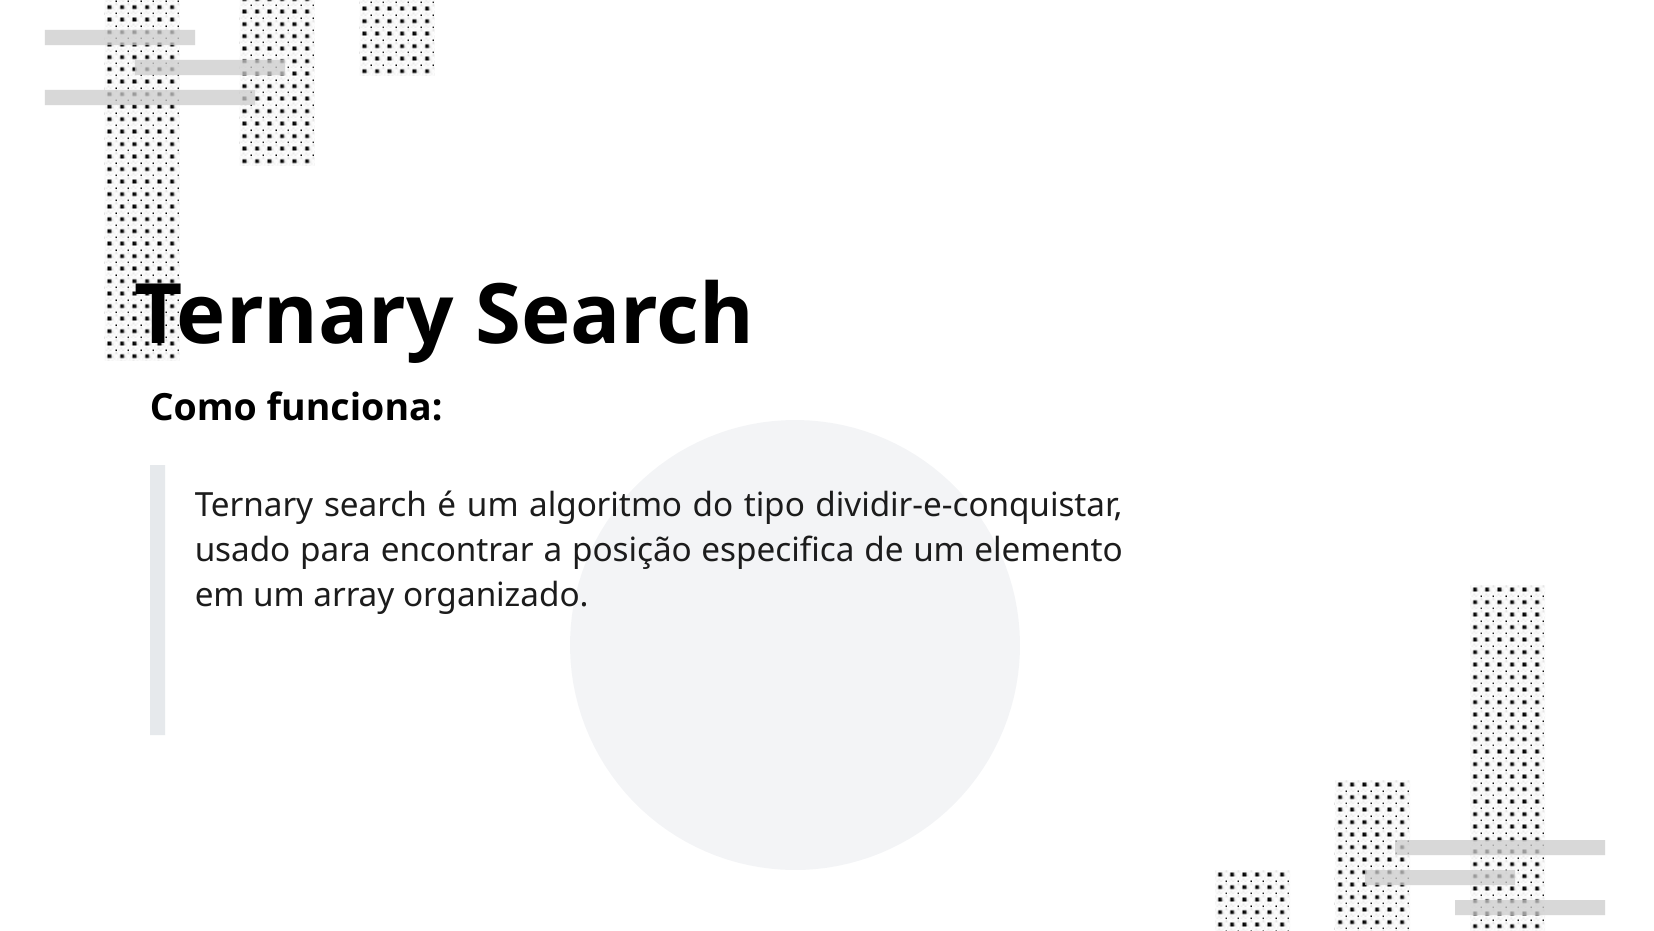

Ternary Search
Como funciona:
Ternary search é um algoritmo do tipo dividir-e-conquistar, usado para encontrar a posição especifica de um elemento em um array organizado.